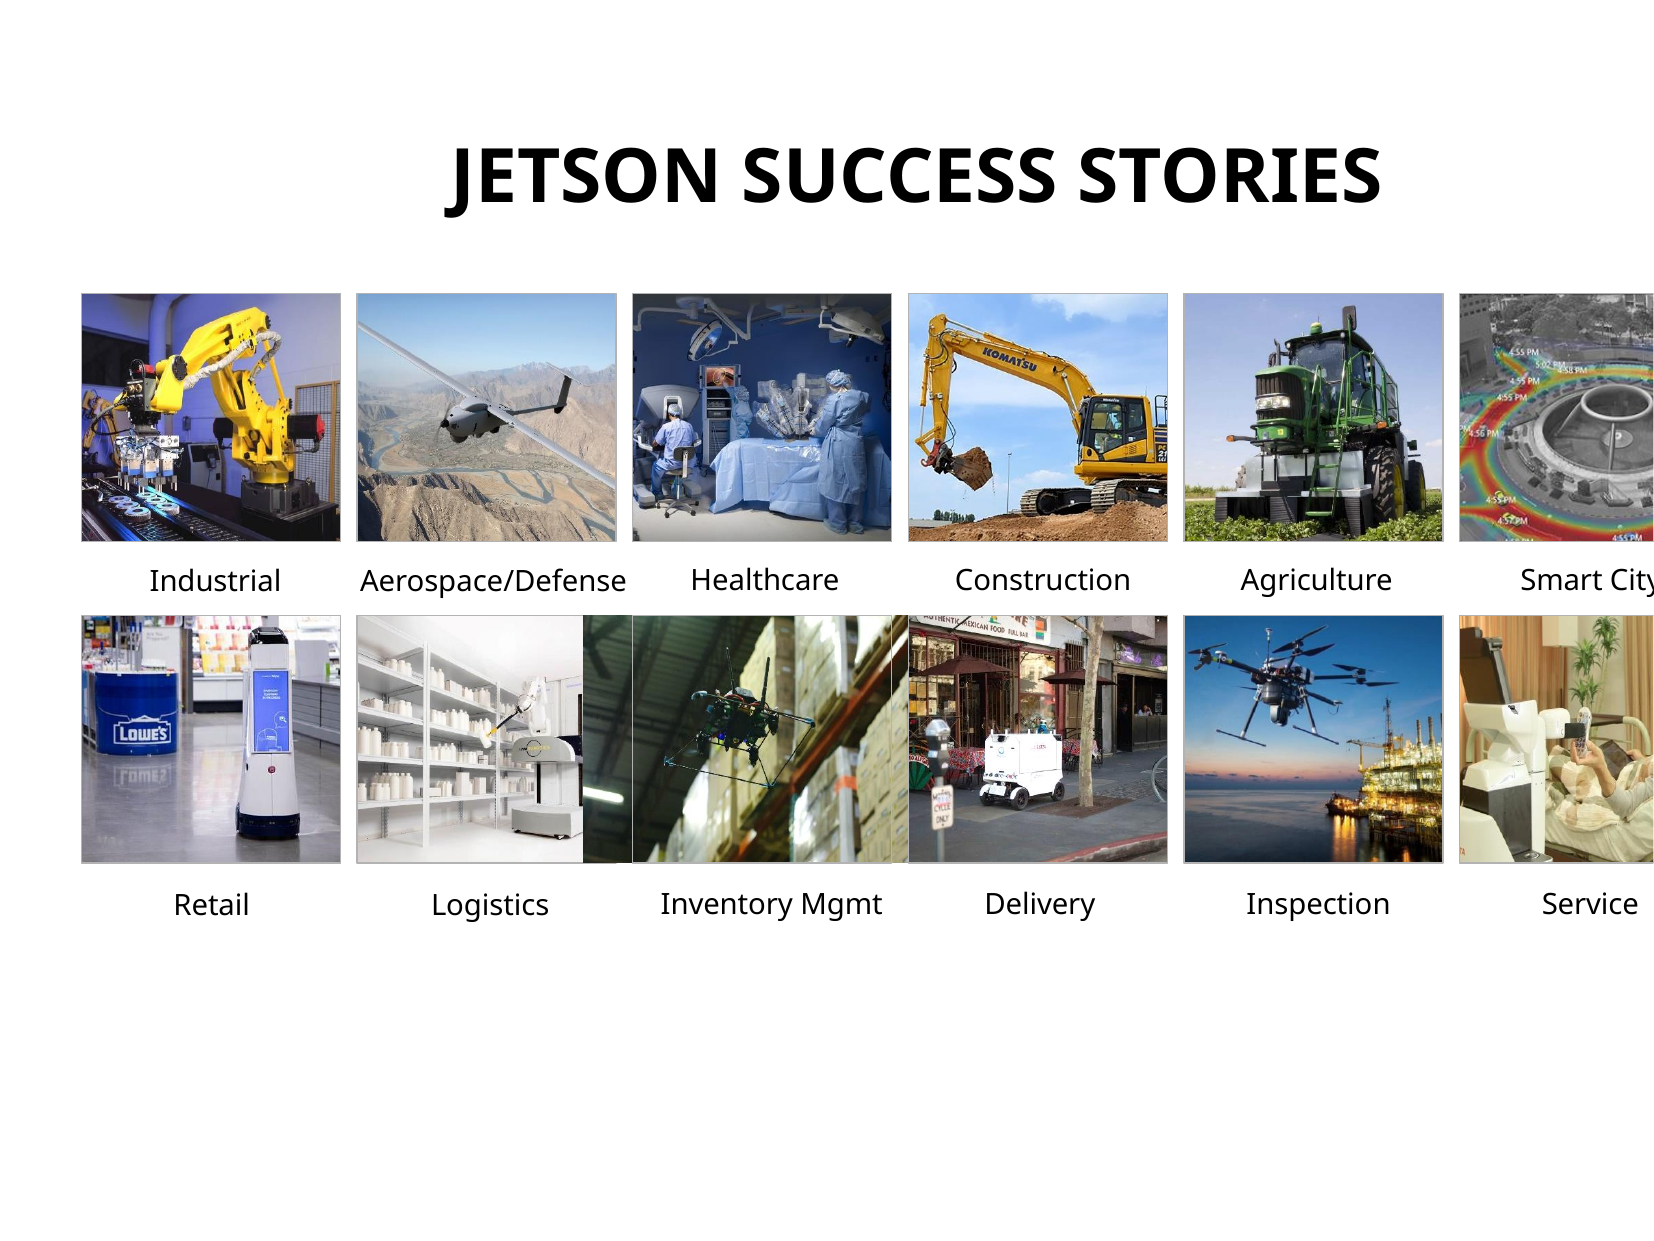

JETSON SUCCESS STORIES
Healthcare
Construction
Agriculture
Smart City
Industrial
Aerospace/Defense
Inventory Mgmt
Delivery
Inspection
Service
Retail
Logistics